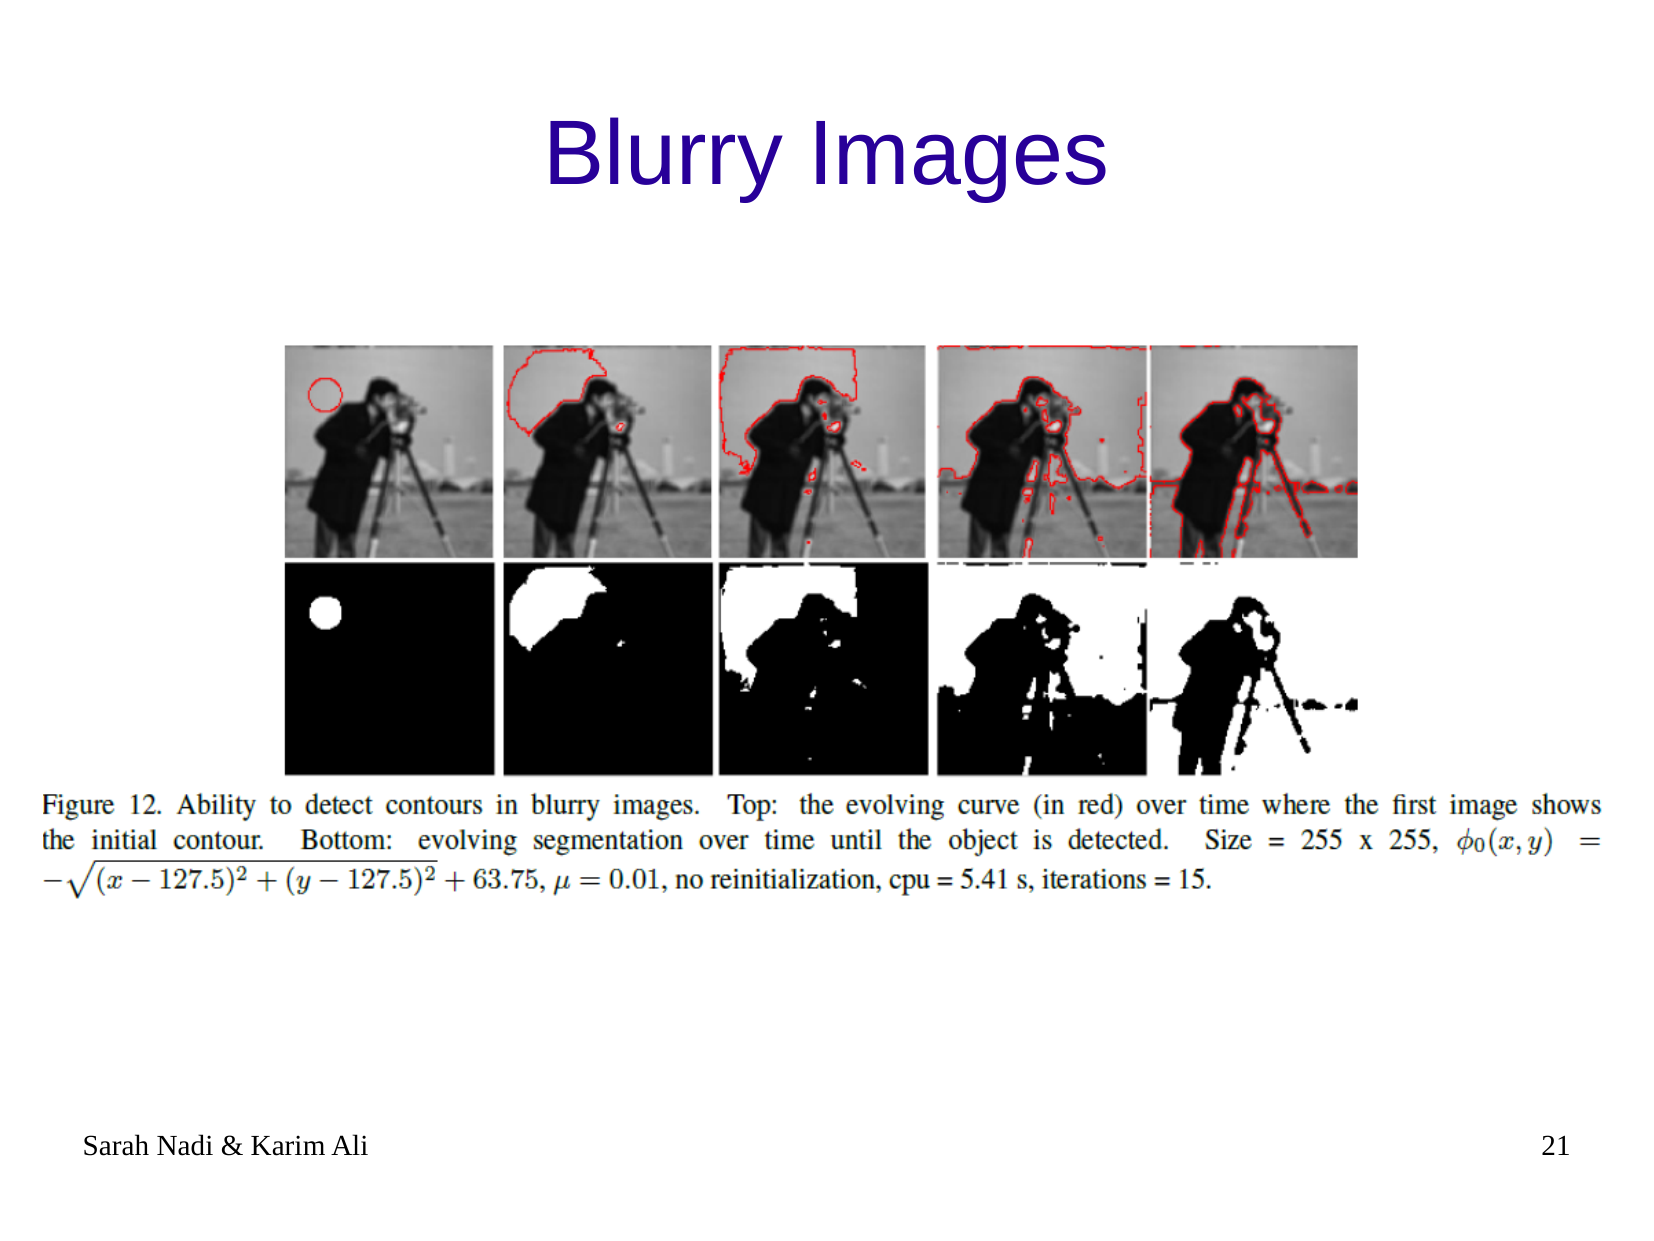

# Blurry Images
Sarah Nadi & Karim Ali
21